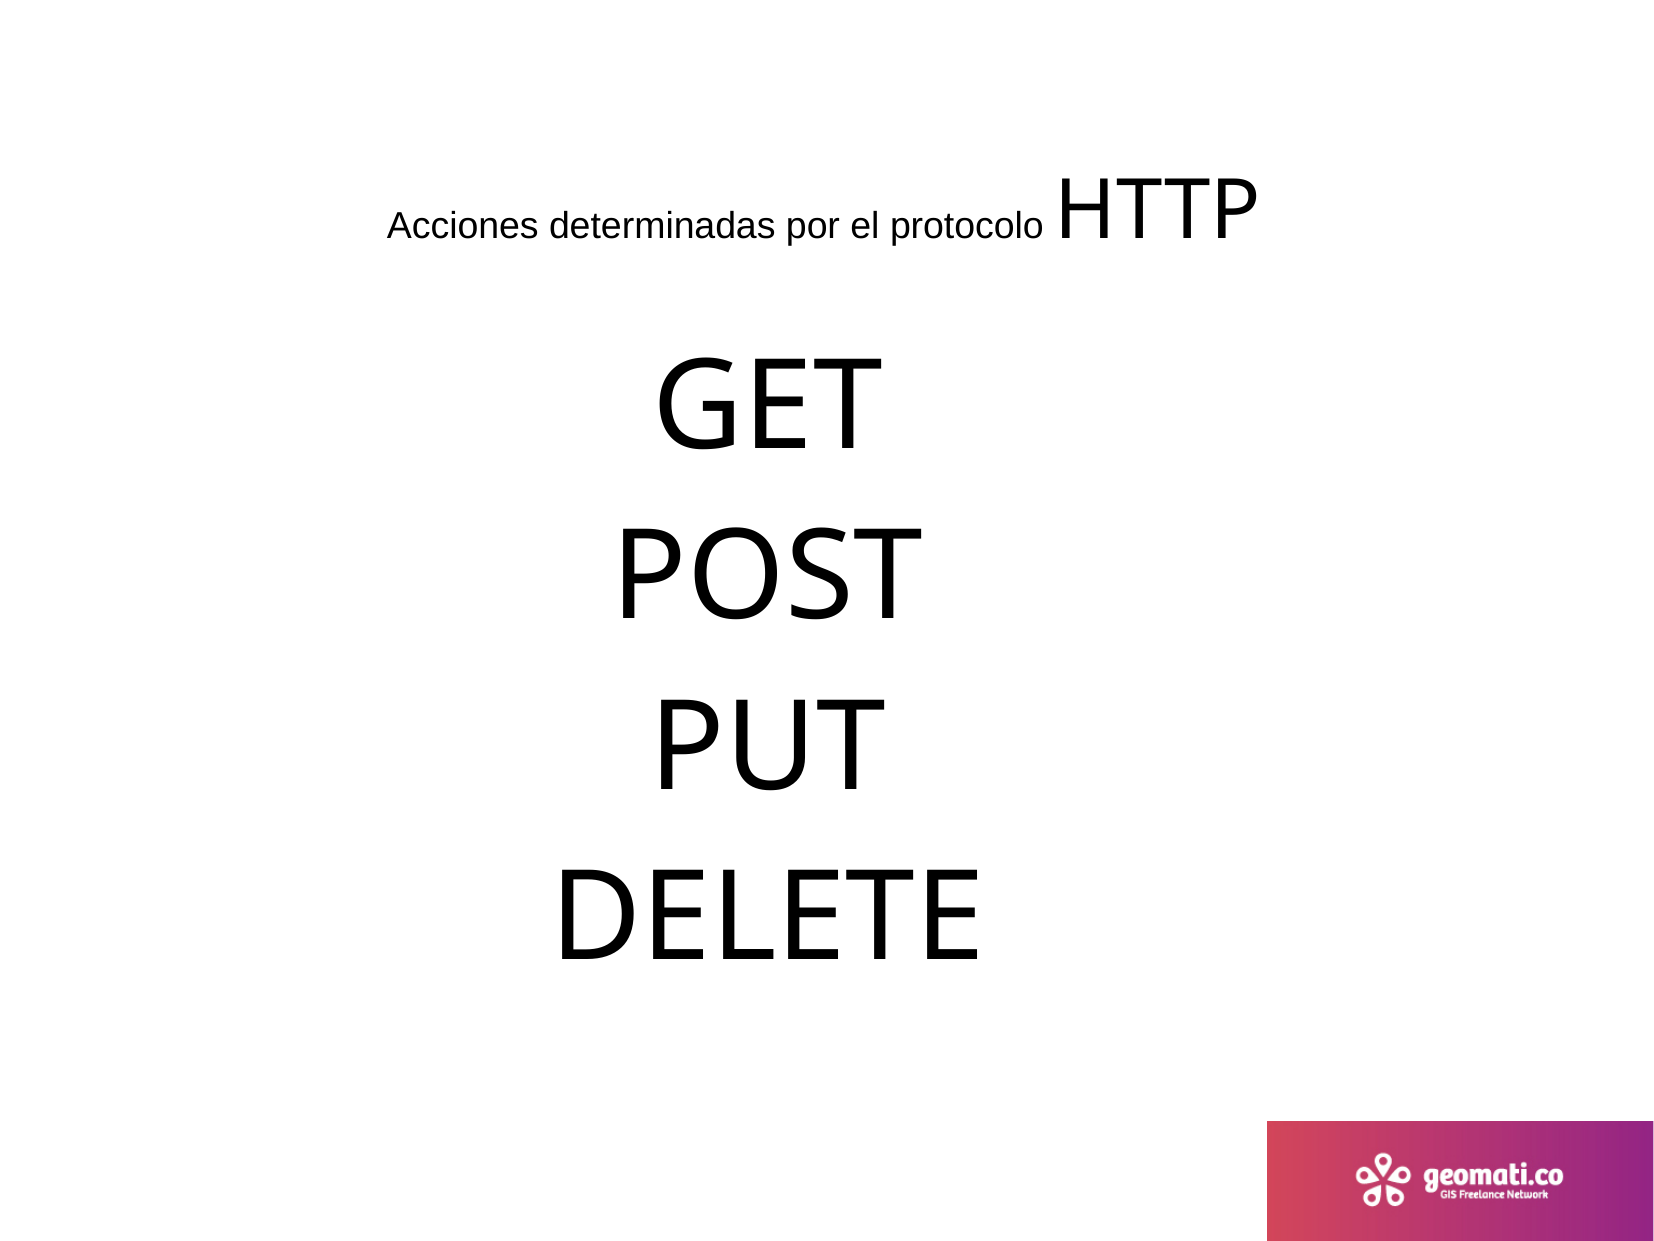

Acciones determinadas por el protocolo HTTP
GET
POST
PUT
DELETE